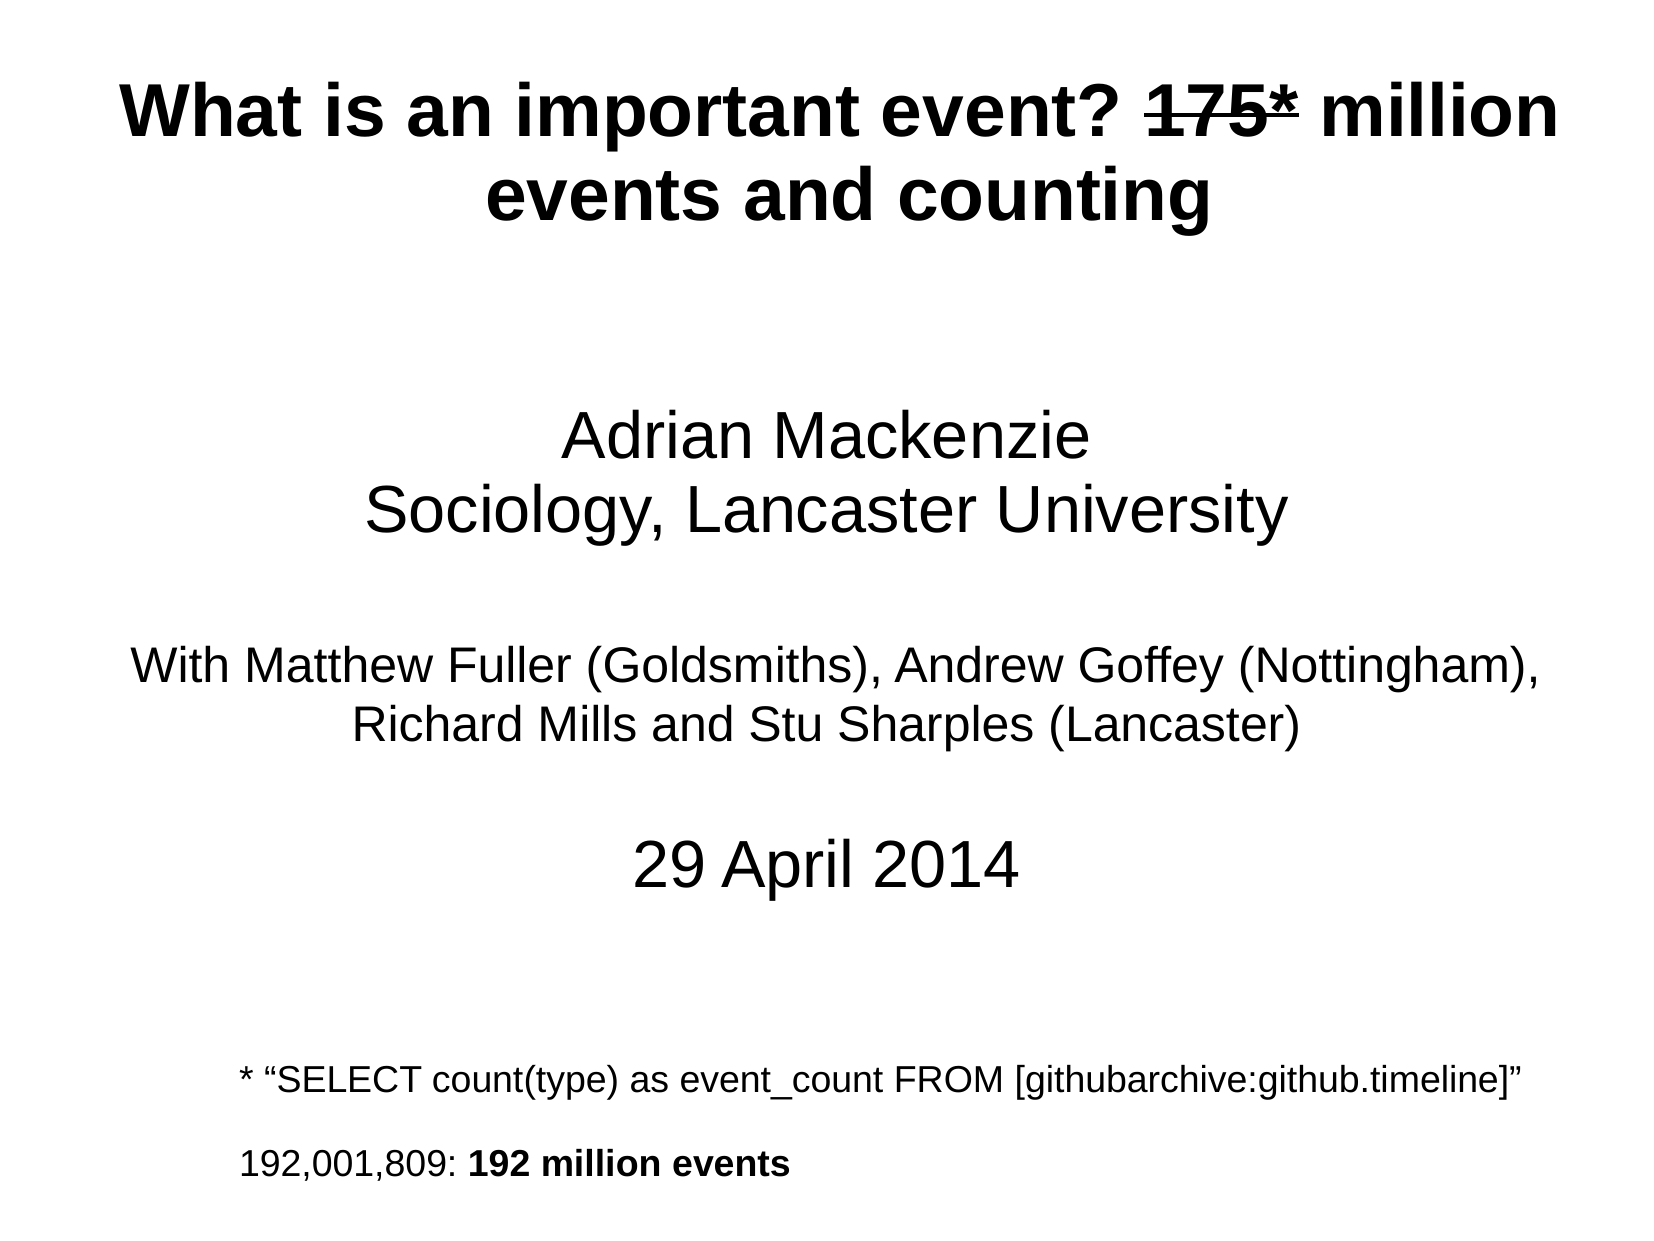

# What is an important event? 175* million events and counting
Adrian Mackenzie
Sociology, Lancaster University
 With Matthew Fuller (Goldsmiths), Andrew Goffey (Nottingham), Richard Mills and Stu Sharples (Lancaster)
29 April 2014
* “SELECT count(type) as event_count FROM [githubarchive:github.timeline]”
192,001,809: 192 million events